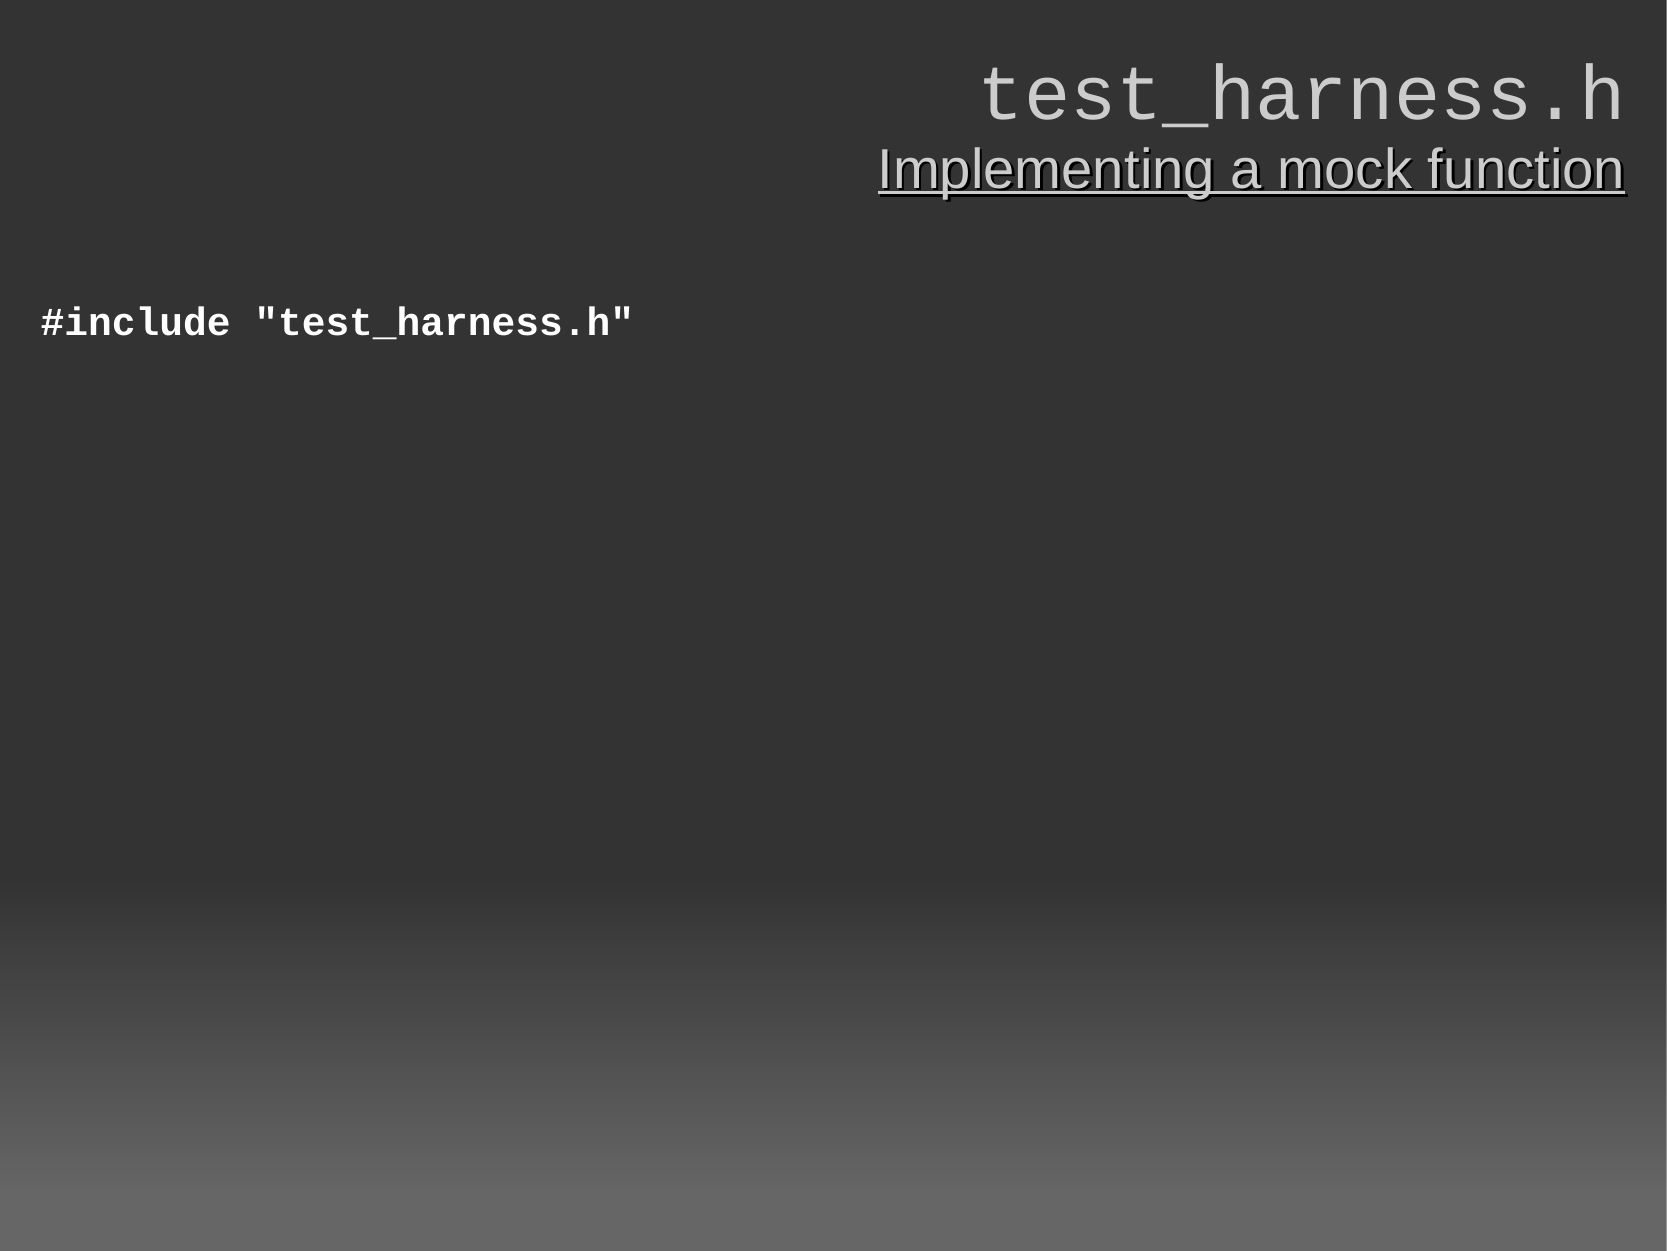

# test_harness.h Implementing a mock function
#include "test_harness.h"